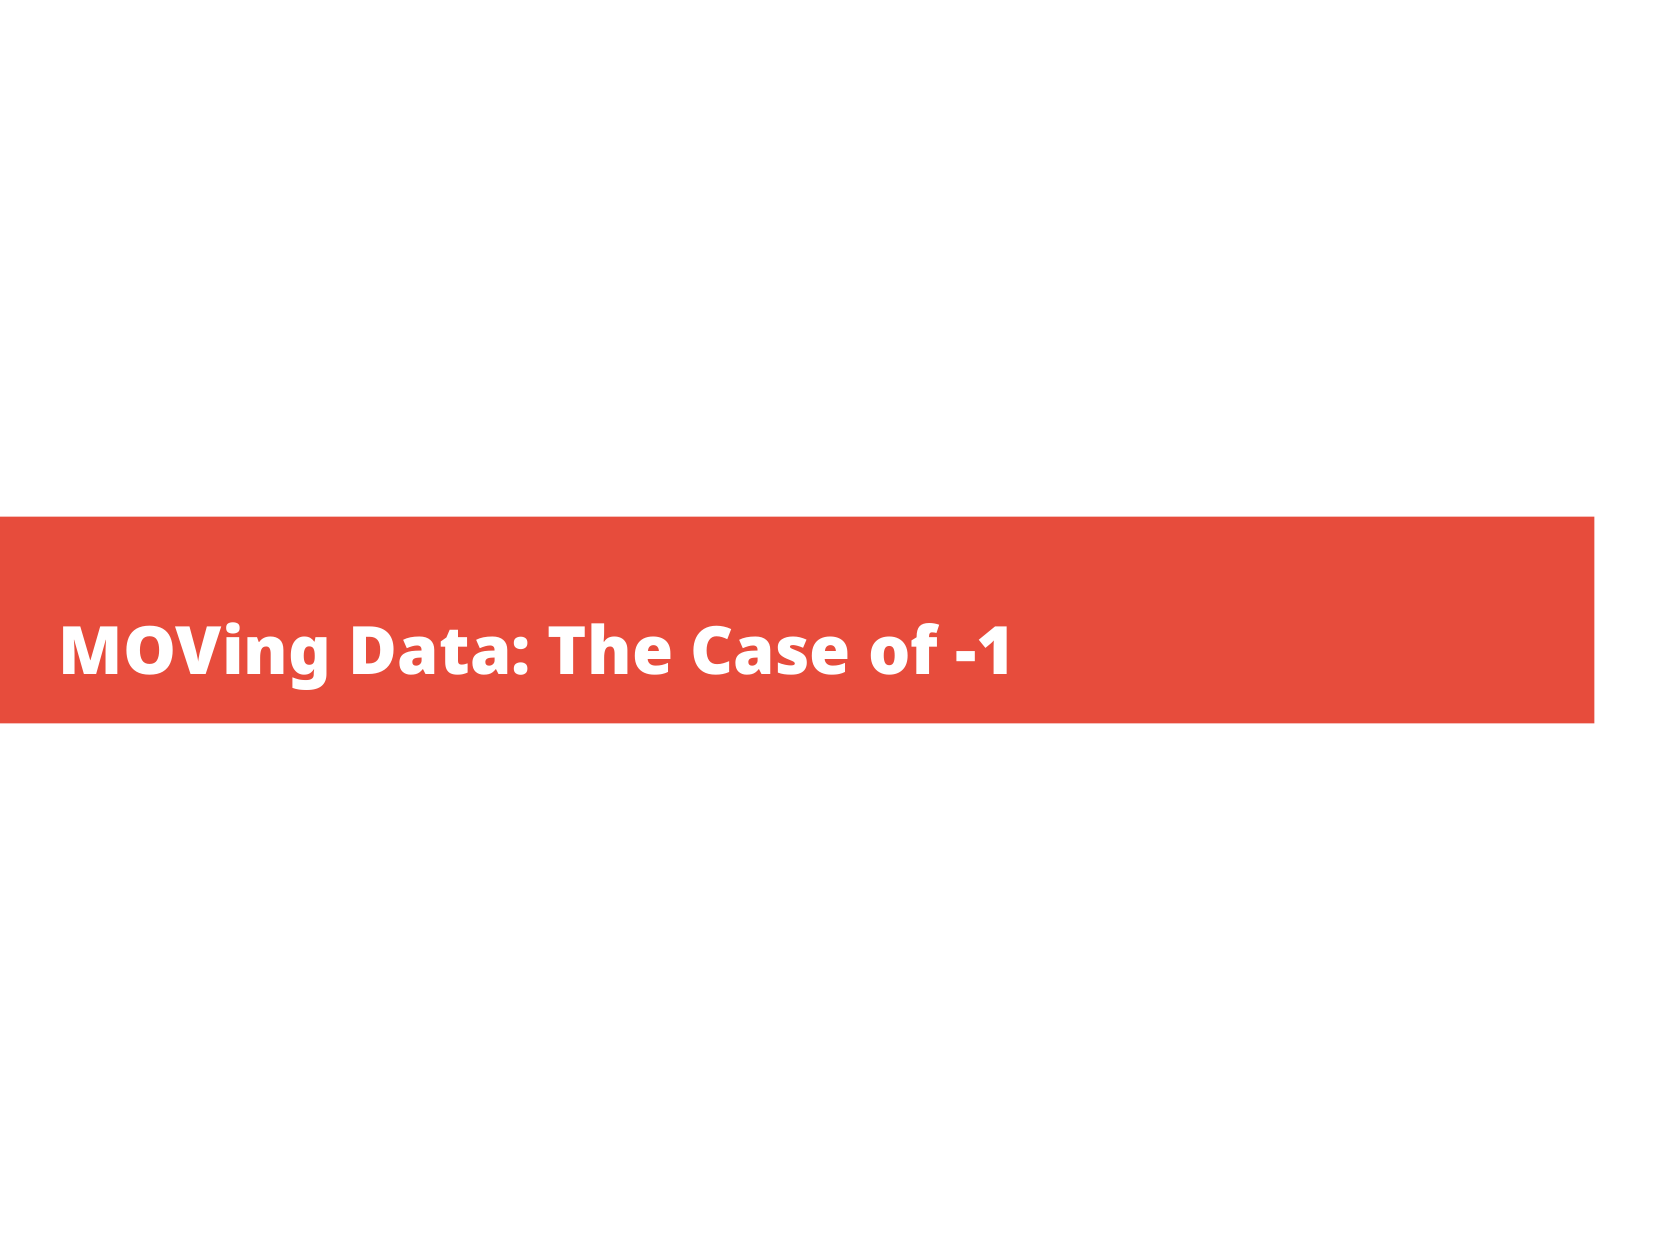

# MOVing Data: The Case of -1